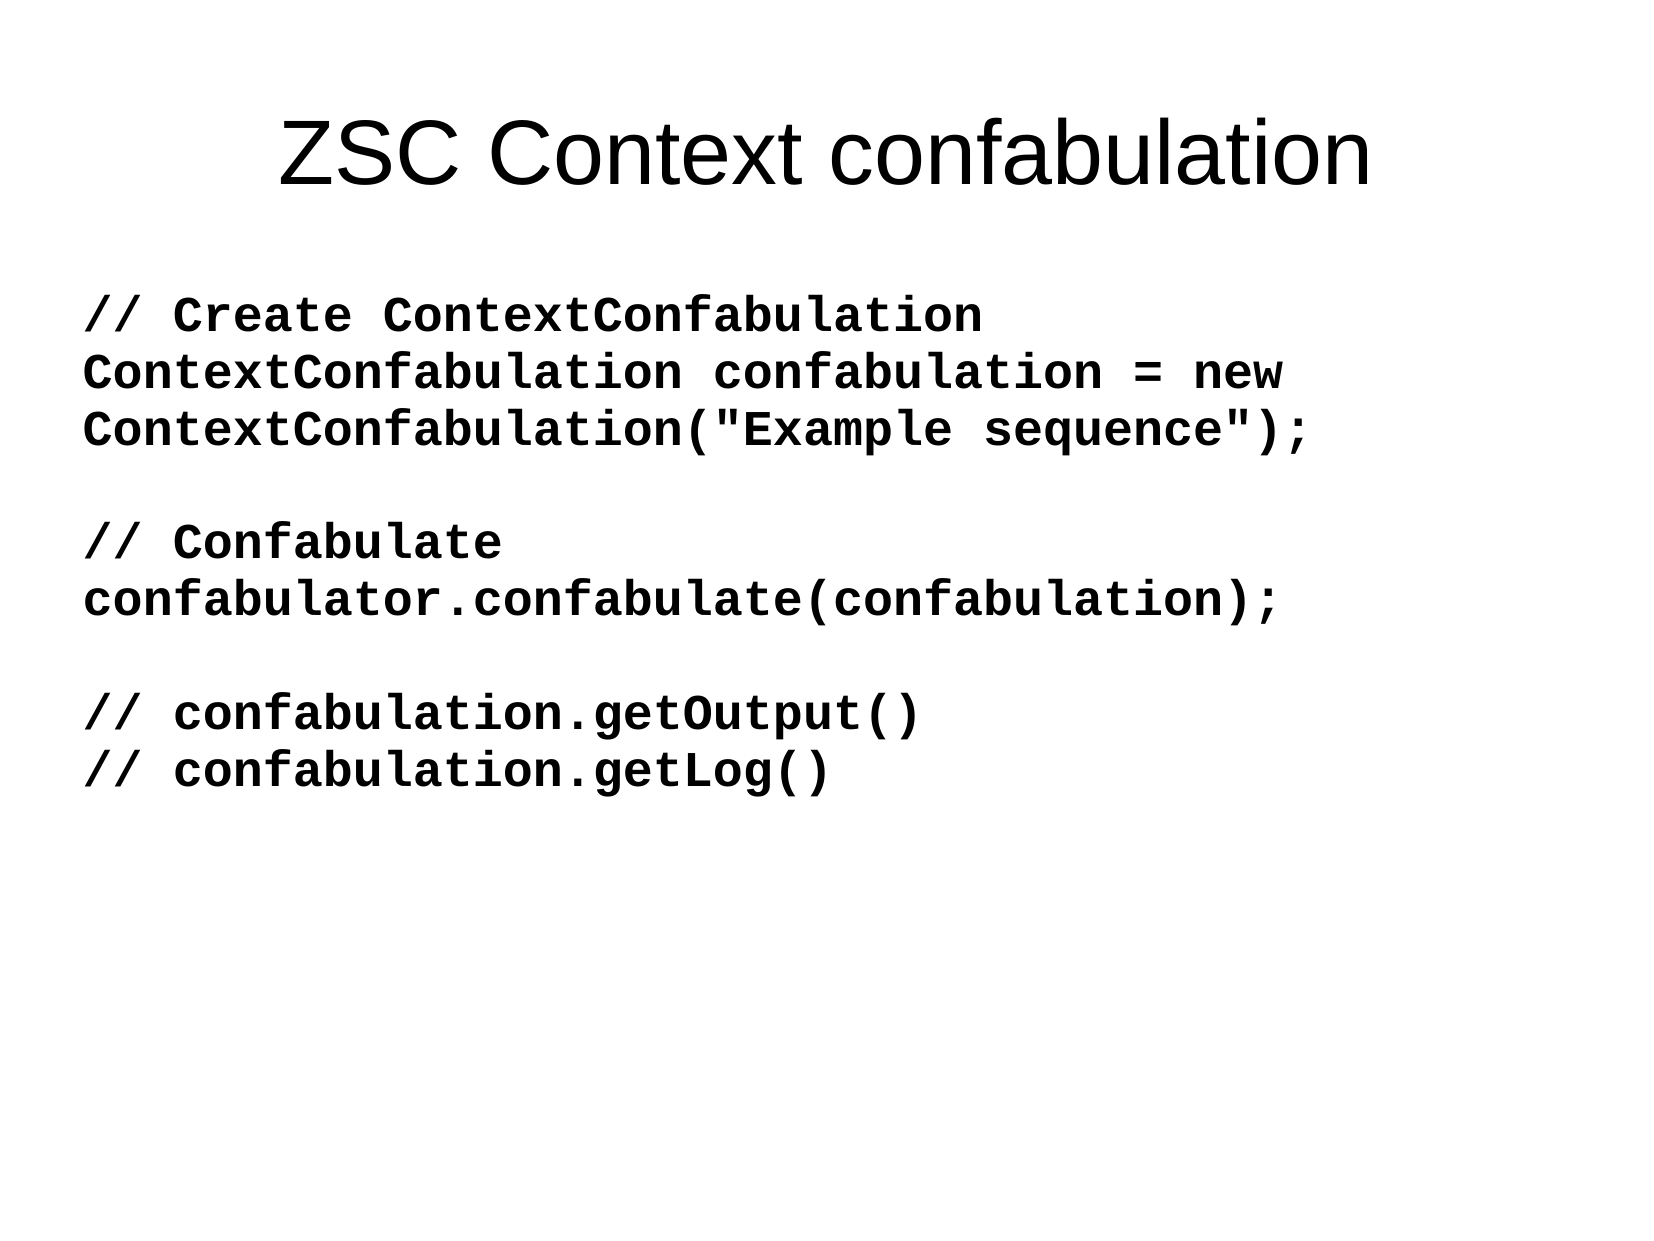

# ZSC Context confabulation
// Create ContextConfabulation
ContextConfabulation confabulation = new ContextConfabulation("Example sequence");
// Confabulate
confabulator.confabulate(confabulation);
// confabulation.getOutput()
// confabulation.getLog()